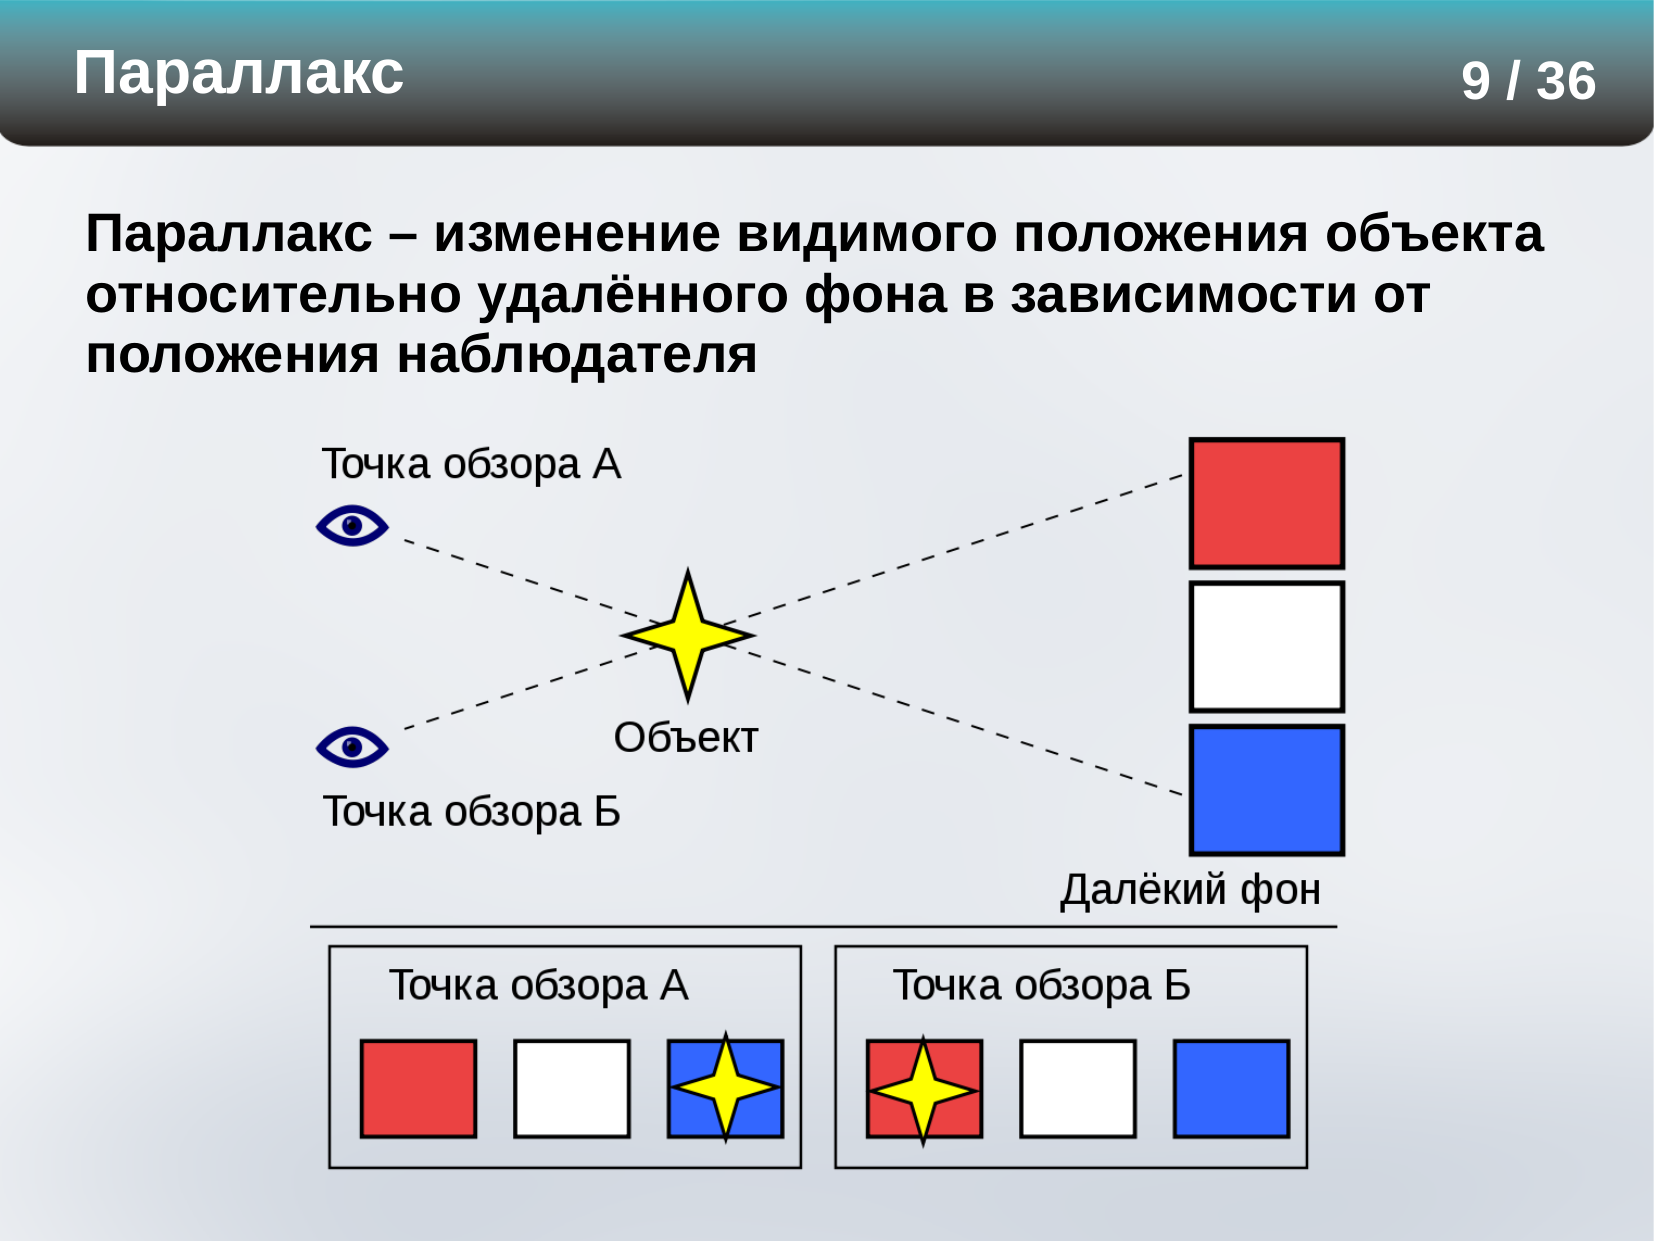

Параллакс
Параллакс – изменение видимого положения объекта относительно удалённого фона в зависимости от положения наблюдателя